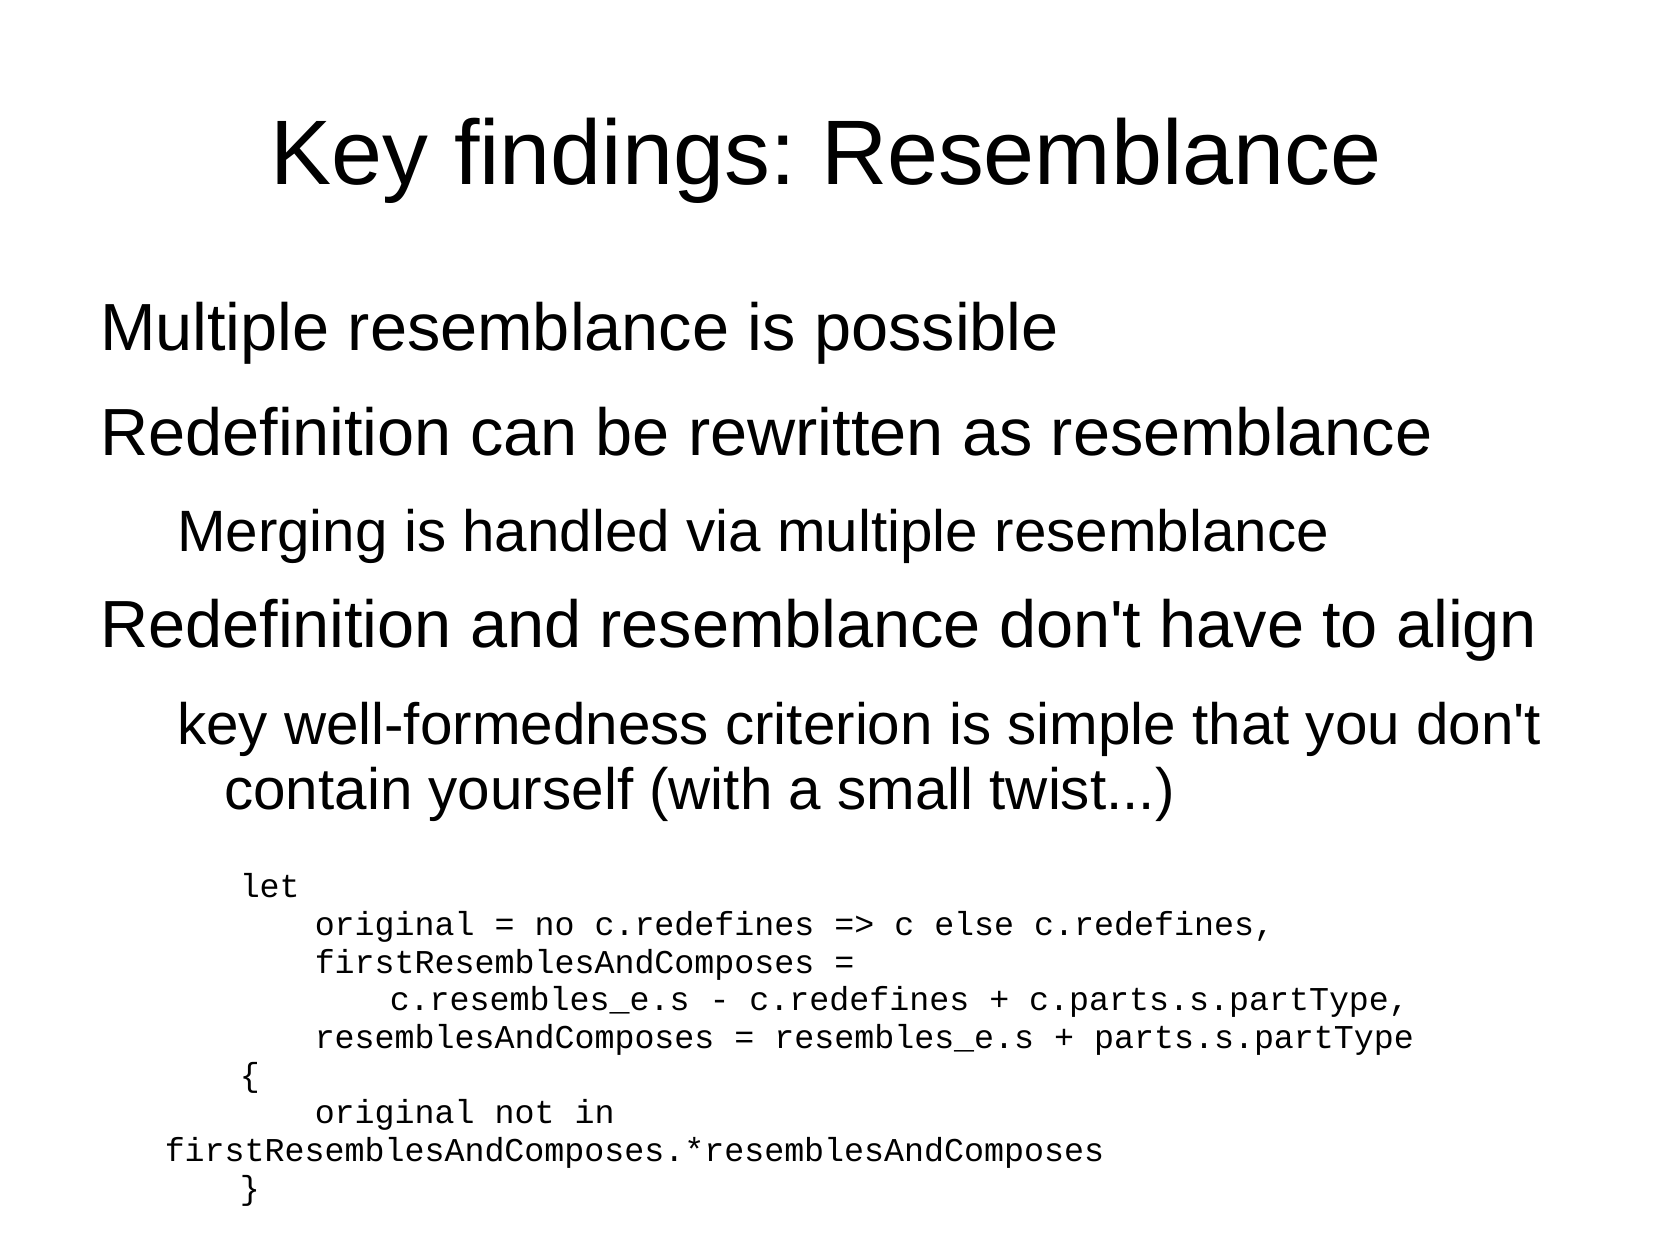

# Key findings: Resemblance
Multiple resemblance is possible
Redefinition can be rewritten as resemblance
Merging is handled via multiple resemblance
Redefinition and resemblance don't have to align
key well-formedness criterion is simple that you don't contain yourself (with a small twist...)
	let
		original = no c.redefines => c else c.redefines,
		firstResemblesAndComposes =
			c.resembles_e.s - c.redefines + c.parts.s.partType,
	 	resemblesAndComposes = resembles_e.s + parts.s.partType
	{
		original not in firstResemblesAndComposes.*resemblesAndComposes
	}